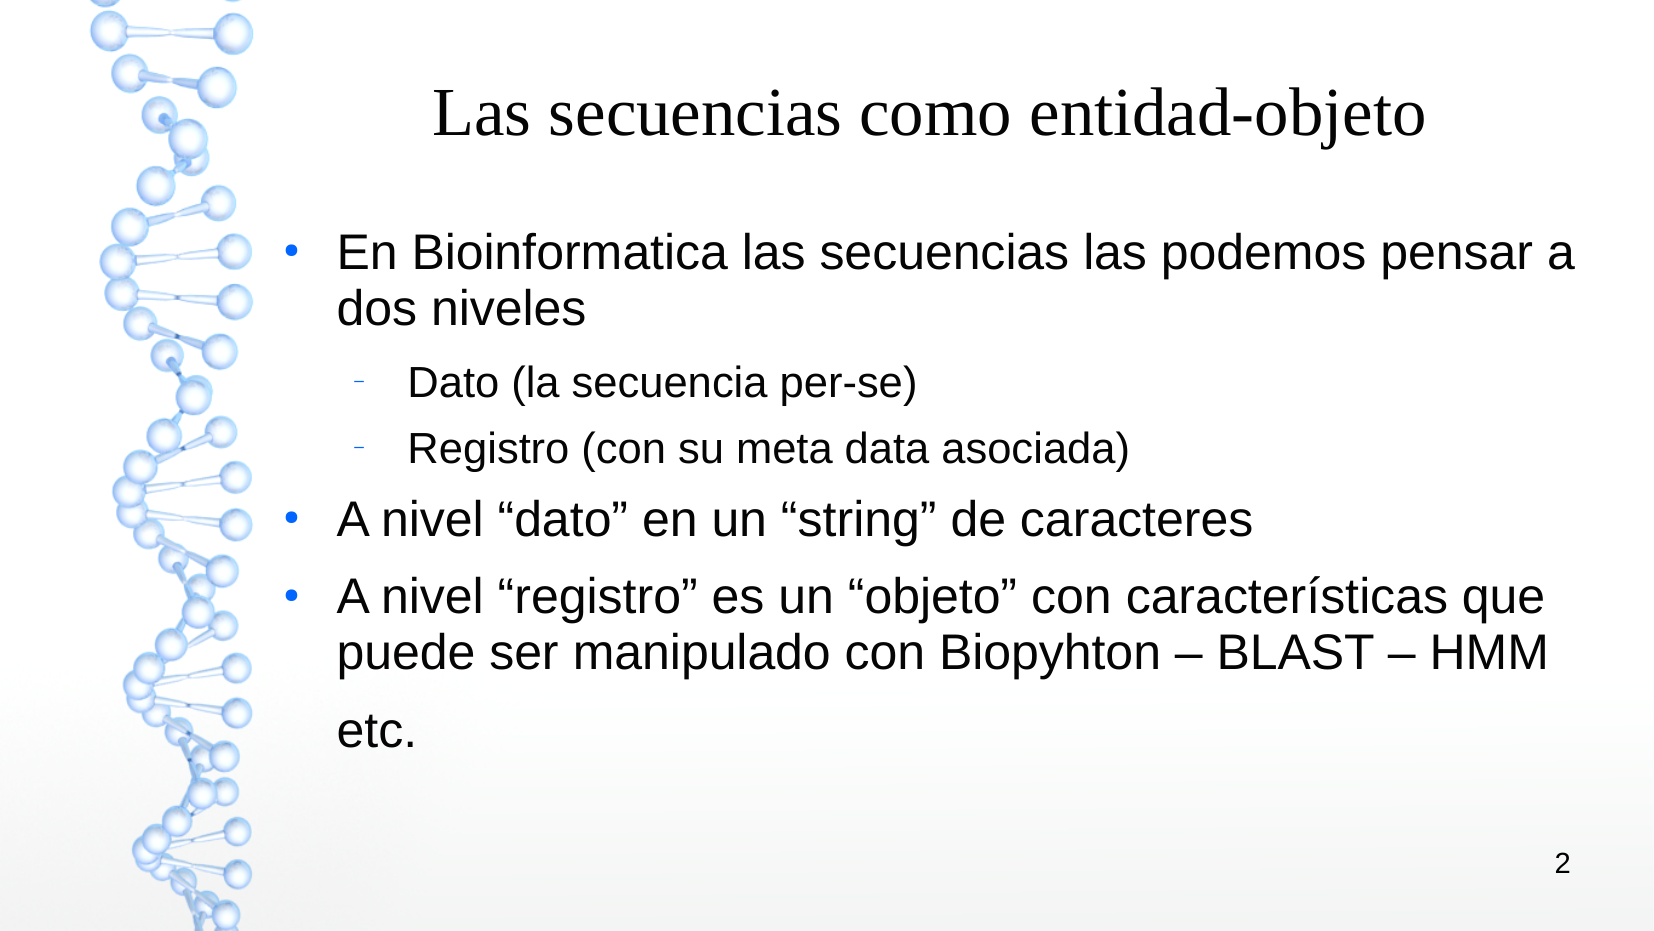

# Las secuencias como entidad-objeto
En Bioinformatica las secuencias las podemos pensar a dos niveles
Dato (la secuencia per-se)
Registro (con su meta data asociada)
A nivel “dato” en un “string” de caracteres
A nivel “registro” es un “objeto” con características que puede ser manipulado con Biopyhton – BLAST – HMM
etc.
2